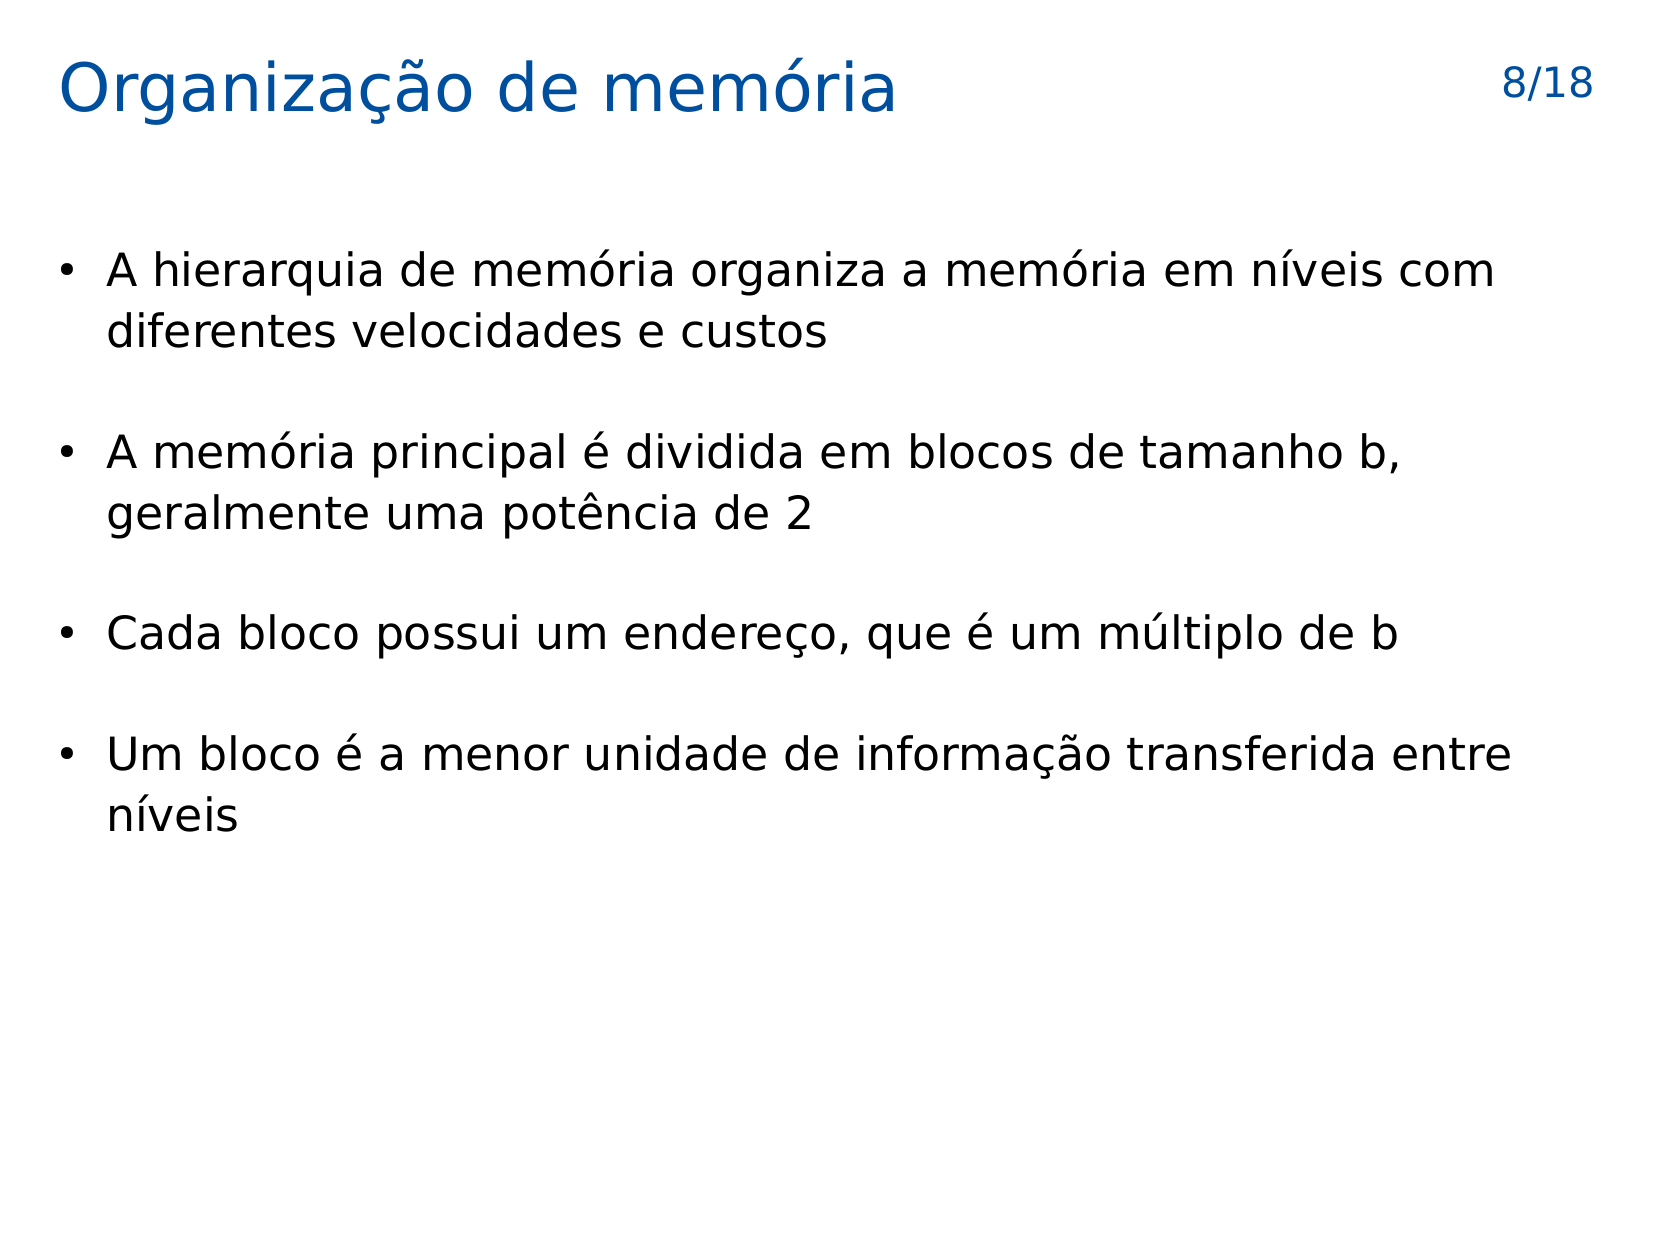

# Organização de memória
8
A hierarquia de memória organiza a memória em níveis com diferentes velocidades e custos
A memória principal é dividida em blocos de tamanho b, geralmente uma potência de 2
Cada bloco possui um endereço, que é um múltiplo de b
Um bloco é a menor unidade de informação transferida entre níveis